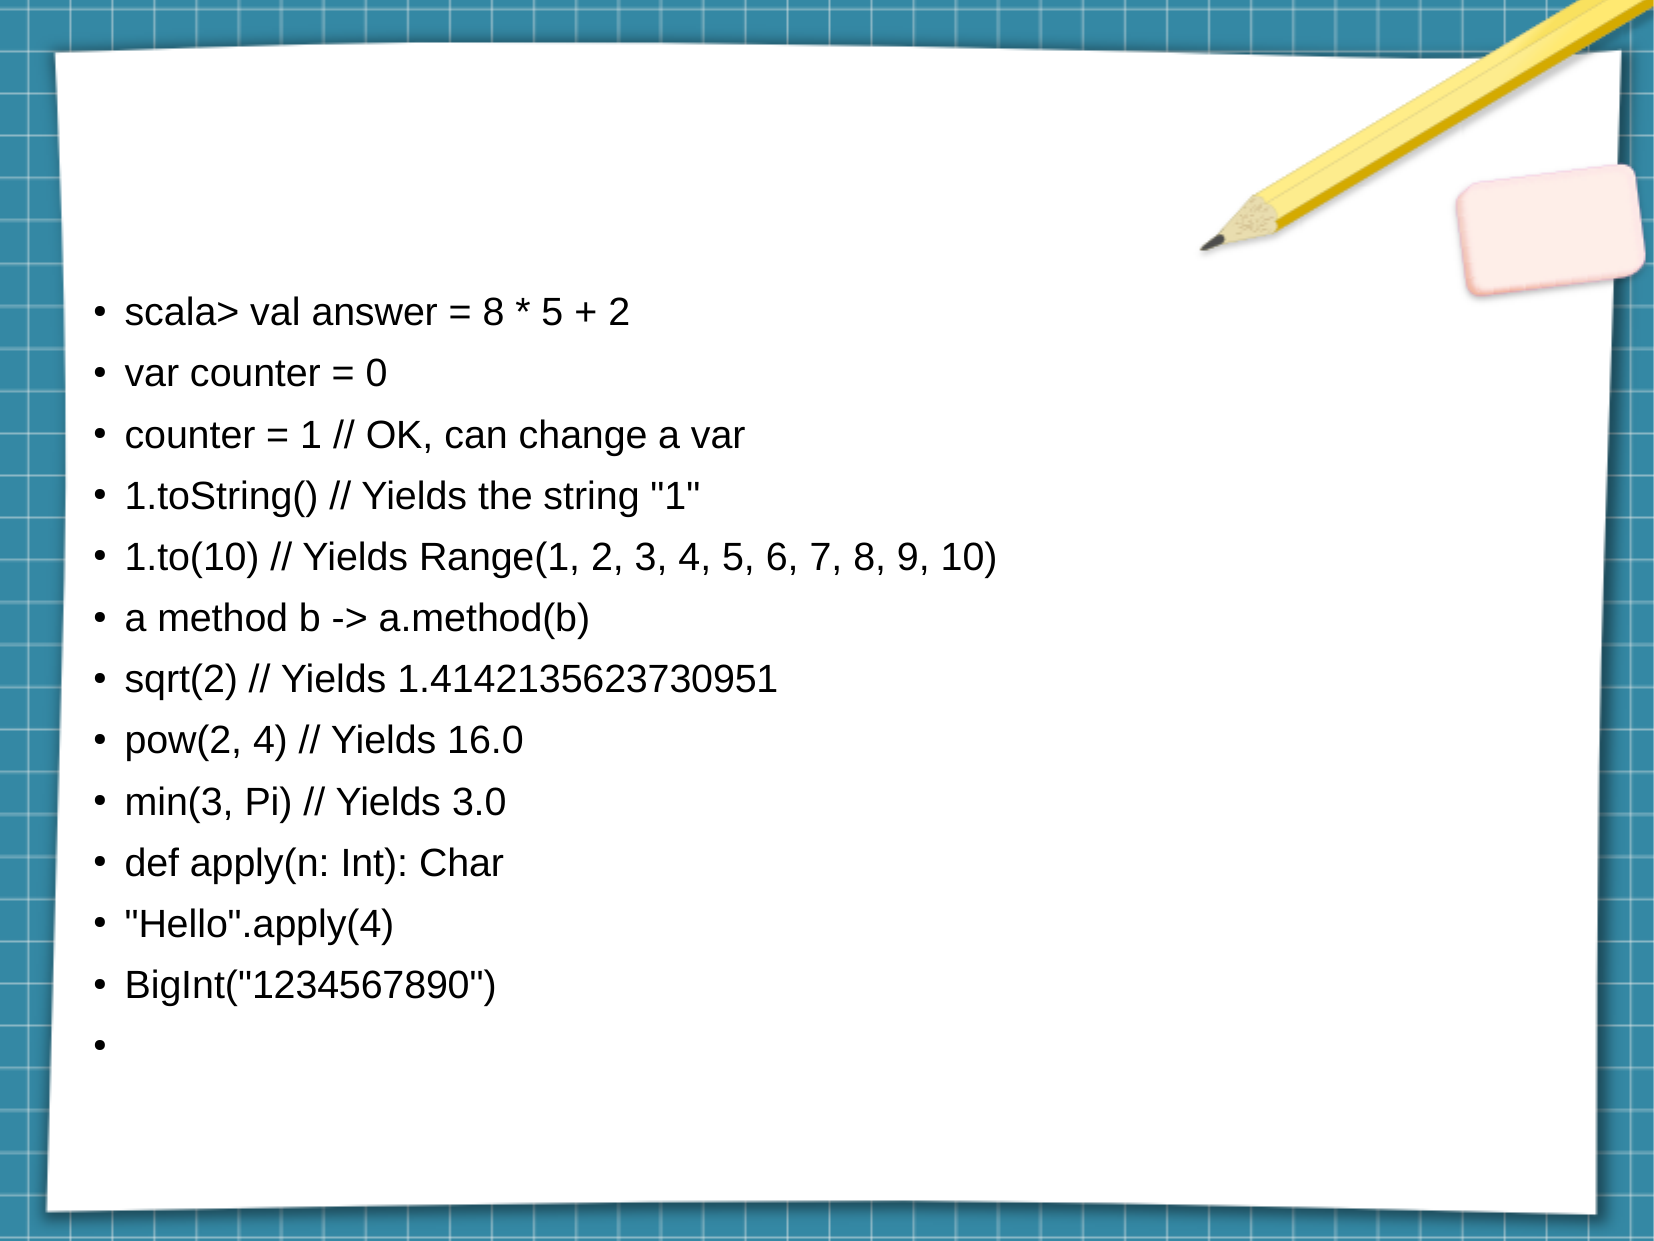

#
scala> val answer = 8 * 5 + 2
var counter = 0
counter = 1 // OK, can change a var
1.toString() // Yields the string "1"
1.to(10) // Yields Range(1, 2, 3, 4, 5, 6, 7, 8, 9, 10)
a method b -> a.method(b)
sqrt(2) // Yields 1.4142135623730951
pow(2, 4) // Yields 16.0
min(3, Pi) // Yields 3.0
def apply(n: Int): Char
"Hello".apply(4)
BigInt("1234567890")